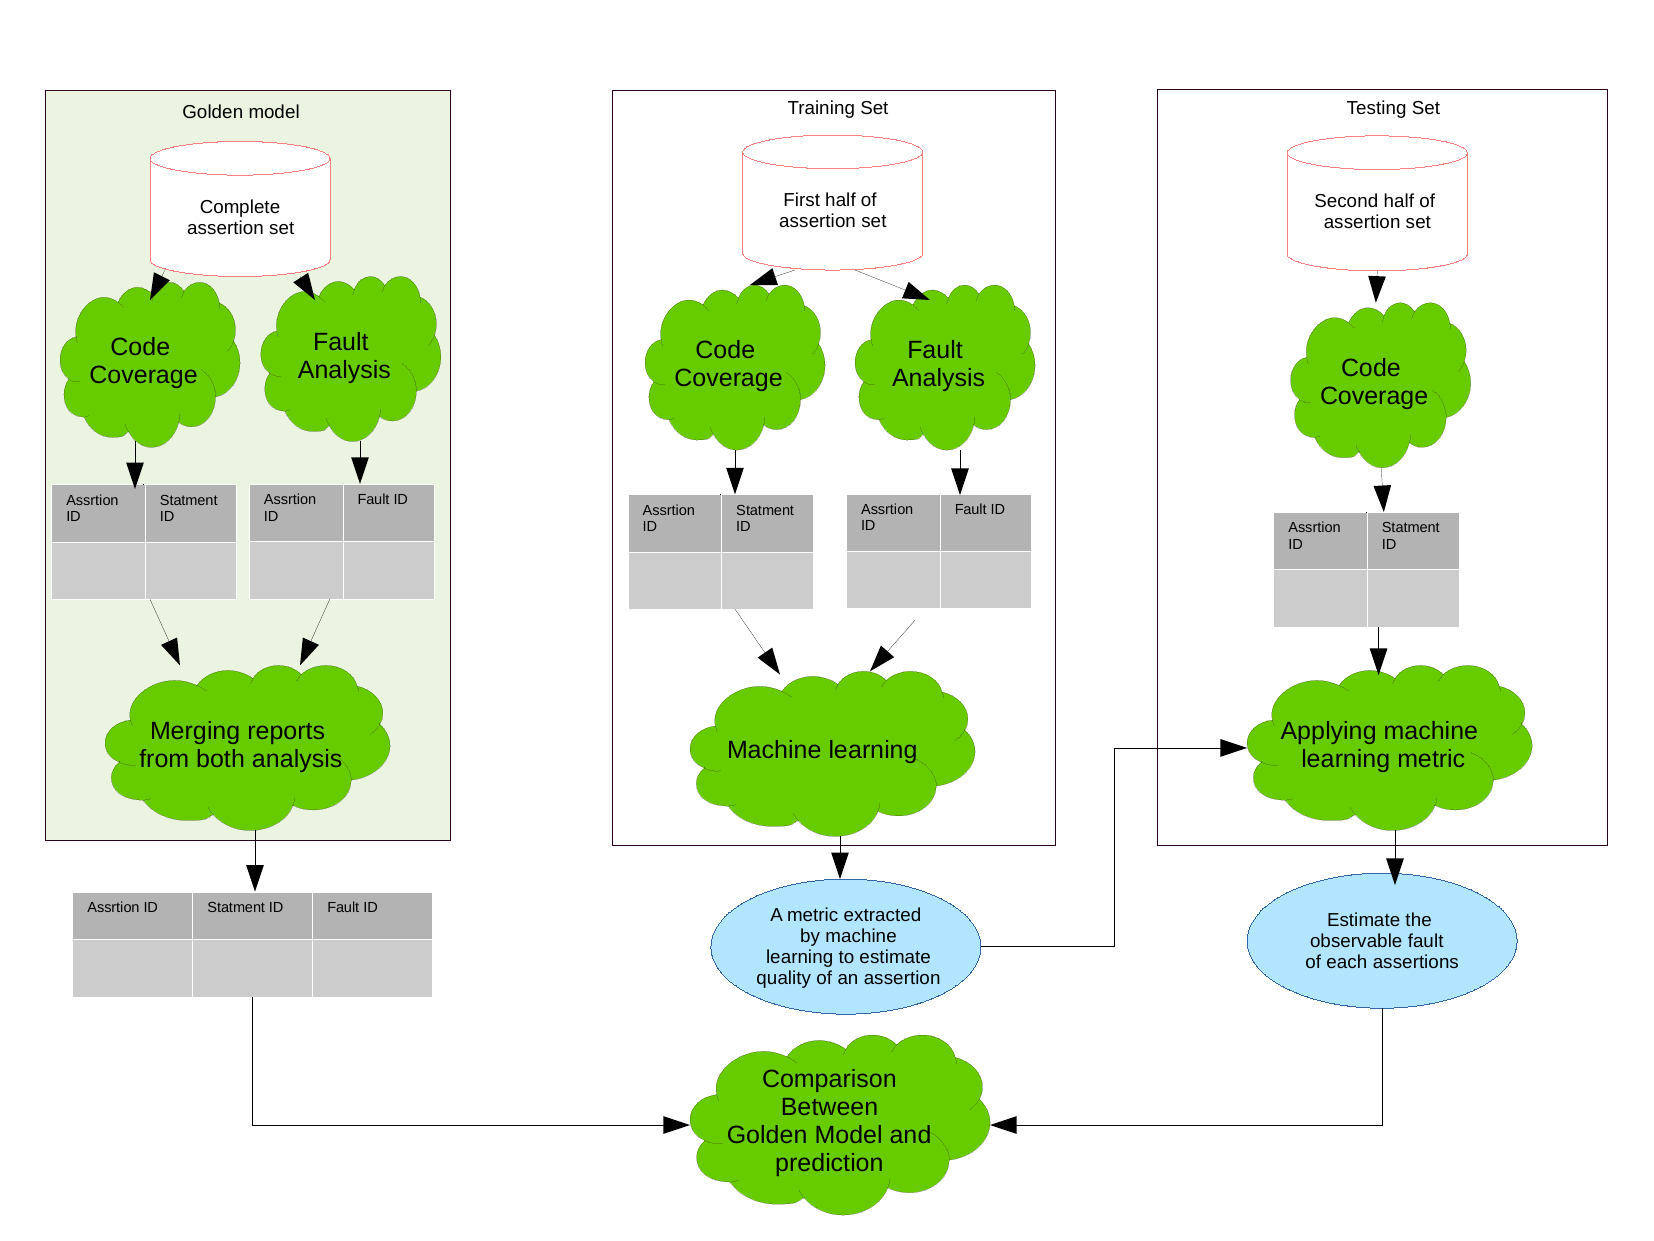

Training Set
Testing Set
Golden model
First half of
assertion set
Second half of
assertion set
Complete
 assertion set
Fault
Analysis
Code
Coverage
Code
Coverage
Fault
Analysis
Code
Coverage
| Assrtion ID | Fault ID |
| --- | --- |
| | |
| Assrtion ID | Statment ID |
| --- | --- |
| | |
| Assrtion ID | Fault ID |
| --- | --- |
| | |
| Assrtion ID | Statment ID |
| --- | --- |
| | |
| Assrtion ID | Statment ID |
| --- | --- |
| | |
Merging reports
 from both analysis
Applying machine
 learning metric
Machine learning
Estimate the
observable fault
of each assertions
A metric extracted
 by machine
 learning to estimate
 quality of an assertion
| Assrtion ID | Statment ID | Fault ID |
| --- | --- | --- |
| | | |
Comparison
 Between
Golden Model and
 prediction